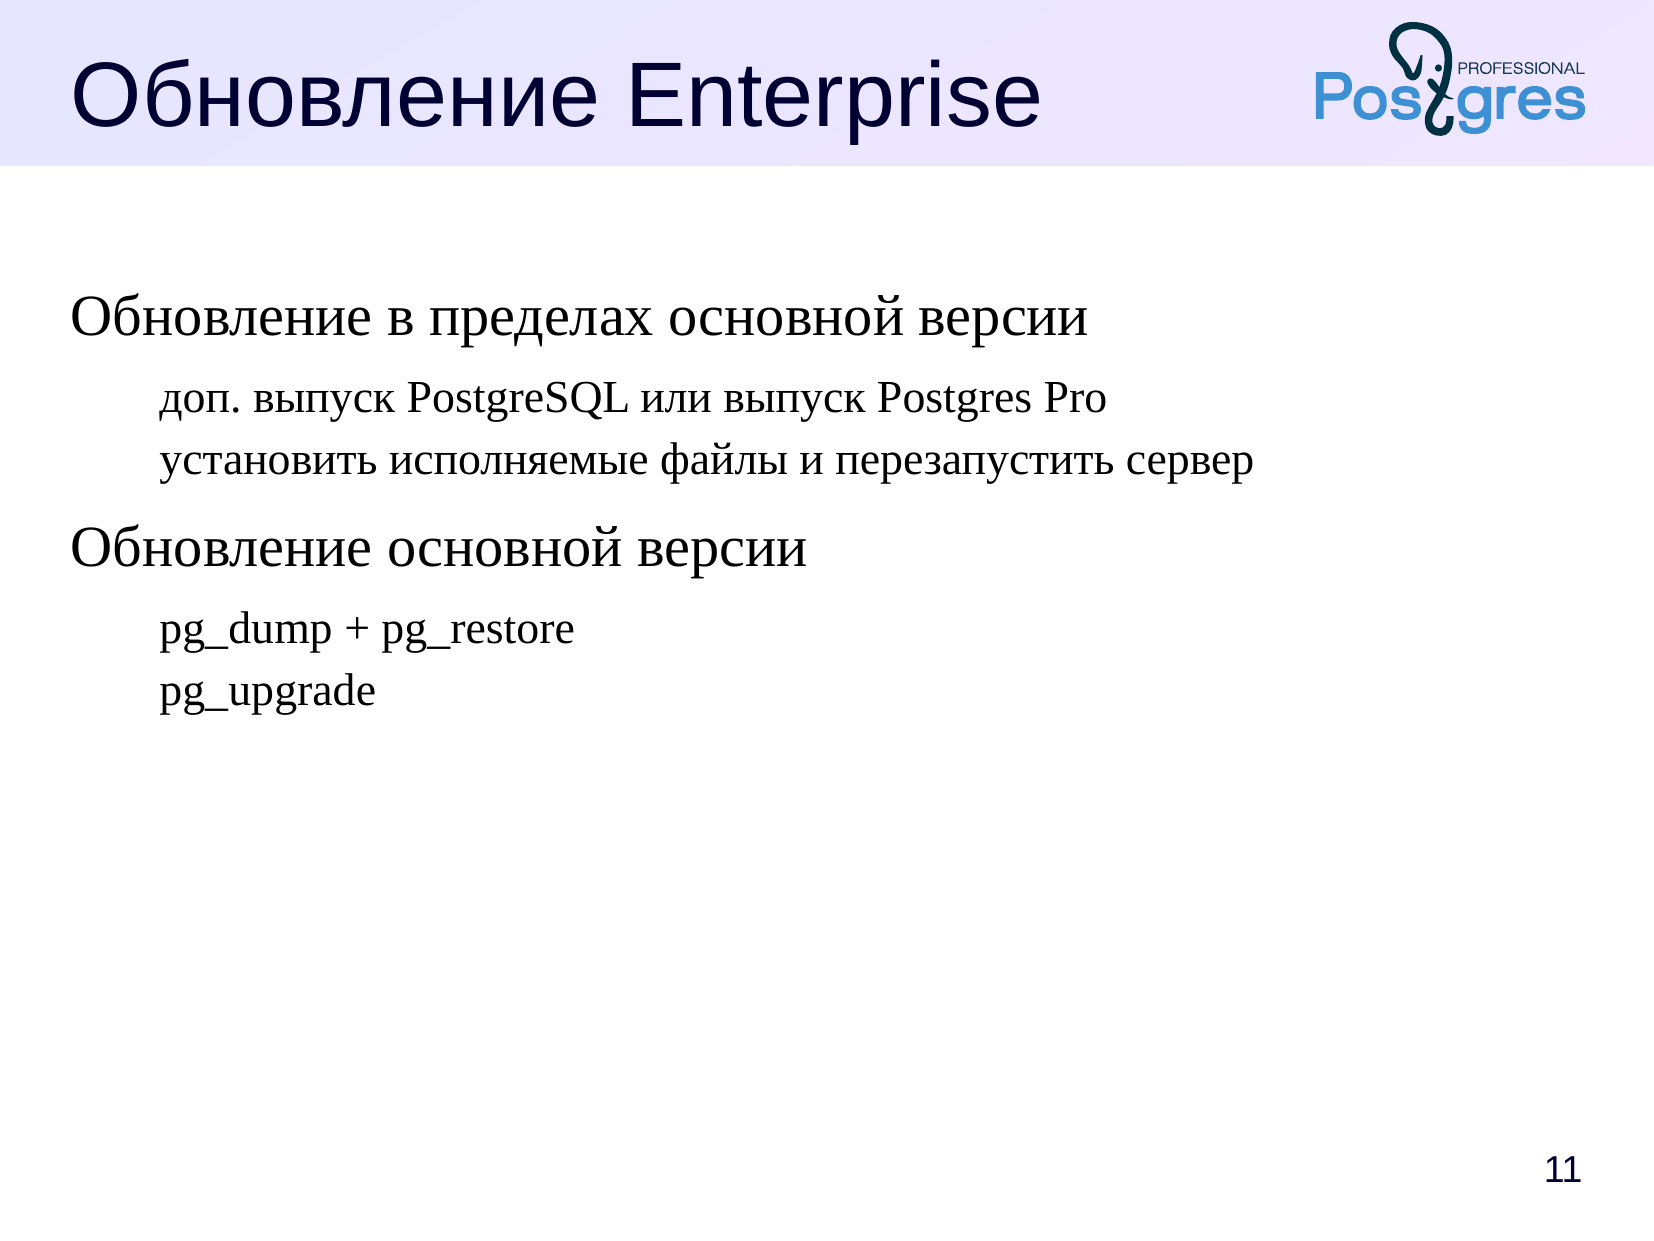

# Обновление Enterprise
Обновление в пределах основной версии
доп. выпуск PostgreSQL или выпуск Postgres Pro
установить исполняемые файлы и перезапустить сервер
Обновление основной версии
pg_dump + pg_restore
pg_upgrade